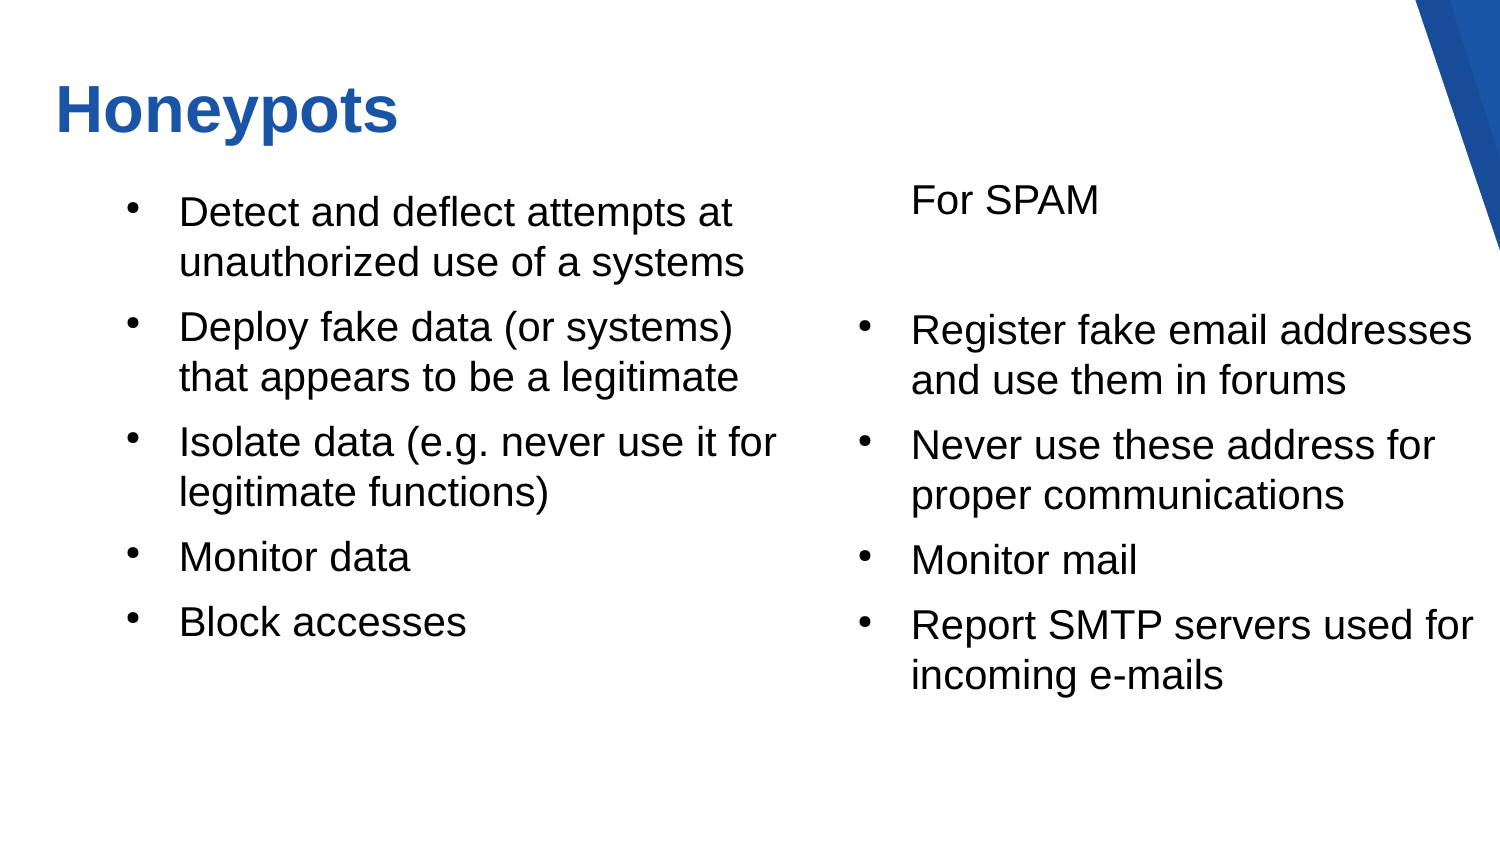

Honeypots
For SPAM
Register fake email addresses and use them in forums
Never use these address for proper communications
Monitor mail
Report SMTP servers used for incoming e-mails
# Detect and deflect attempts at unauthorized use of a systems
Deploy fake data (or systems) that appears to be a legitimate
Isolate data (e.g. never use it for legitimate functions)
Monitor data
Block accesses